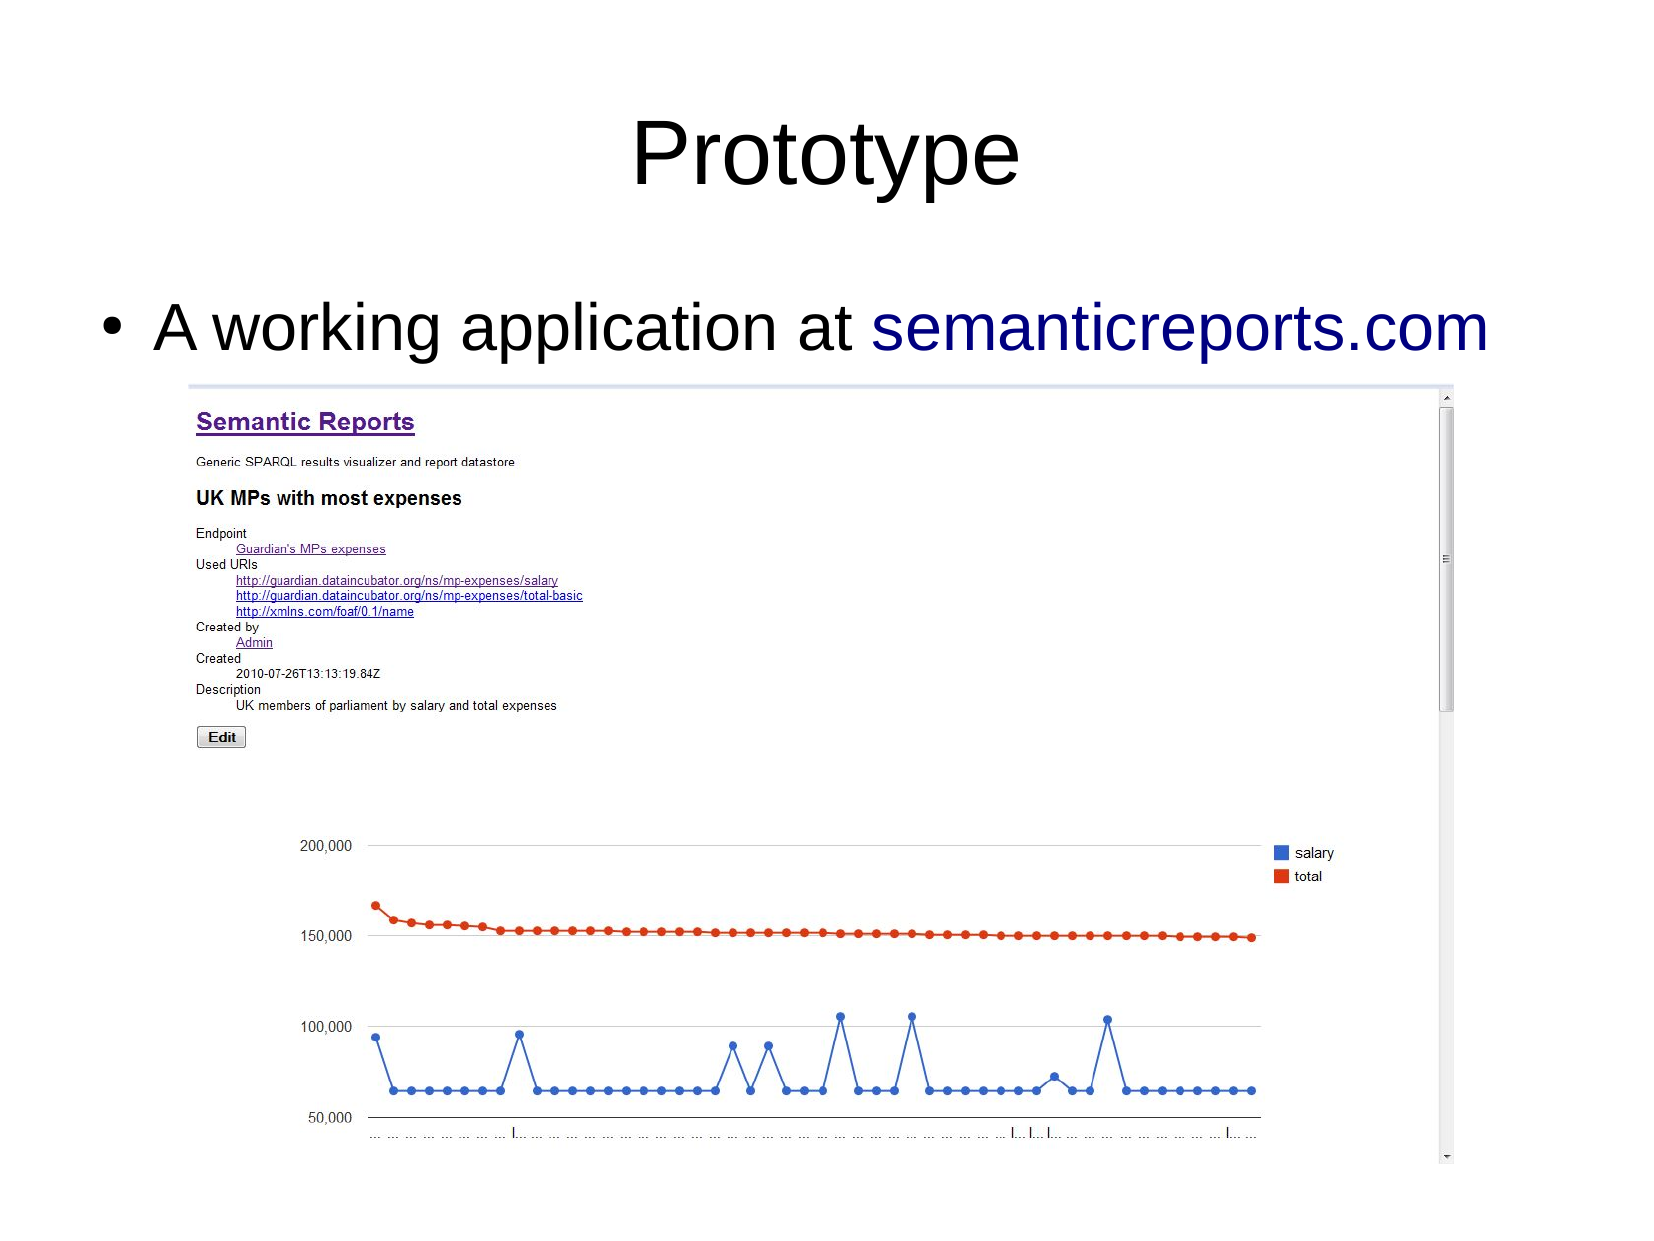

# Prototype
A working application at semanticreports.com